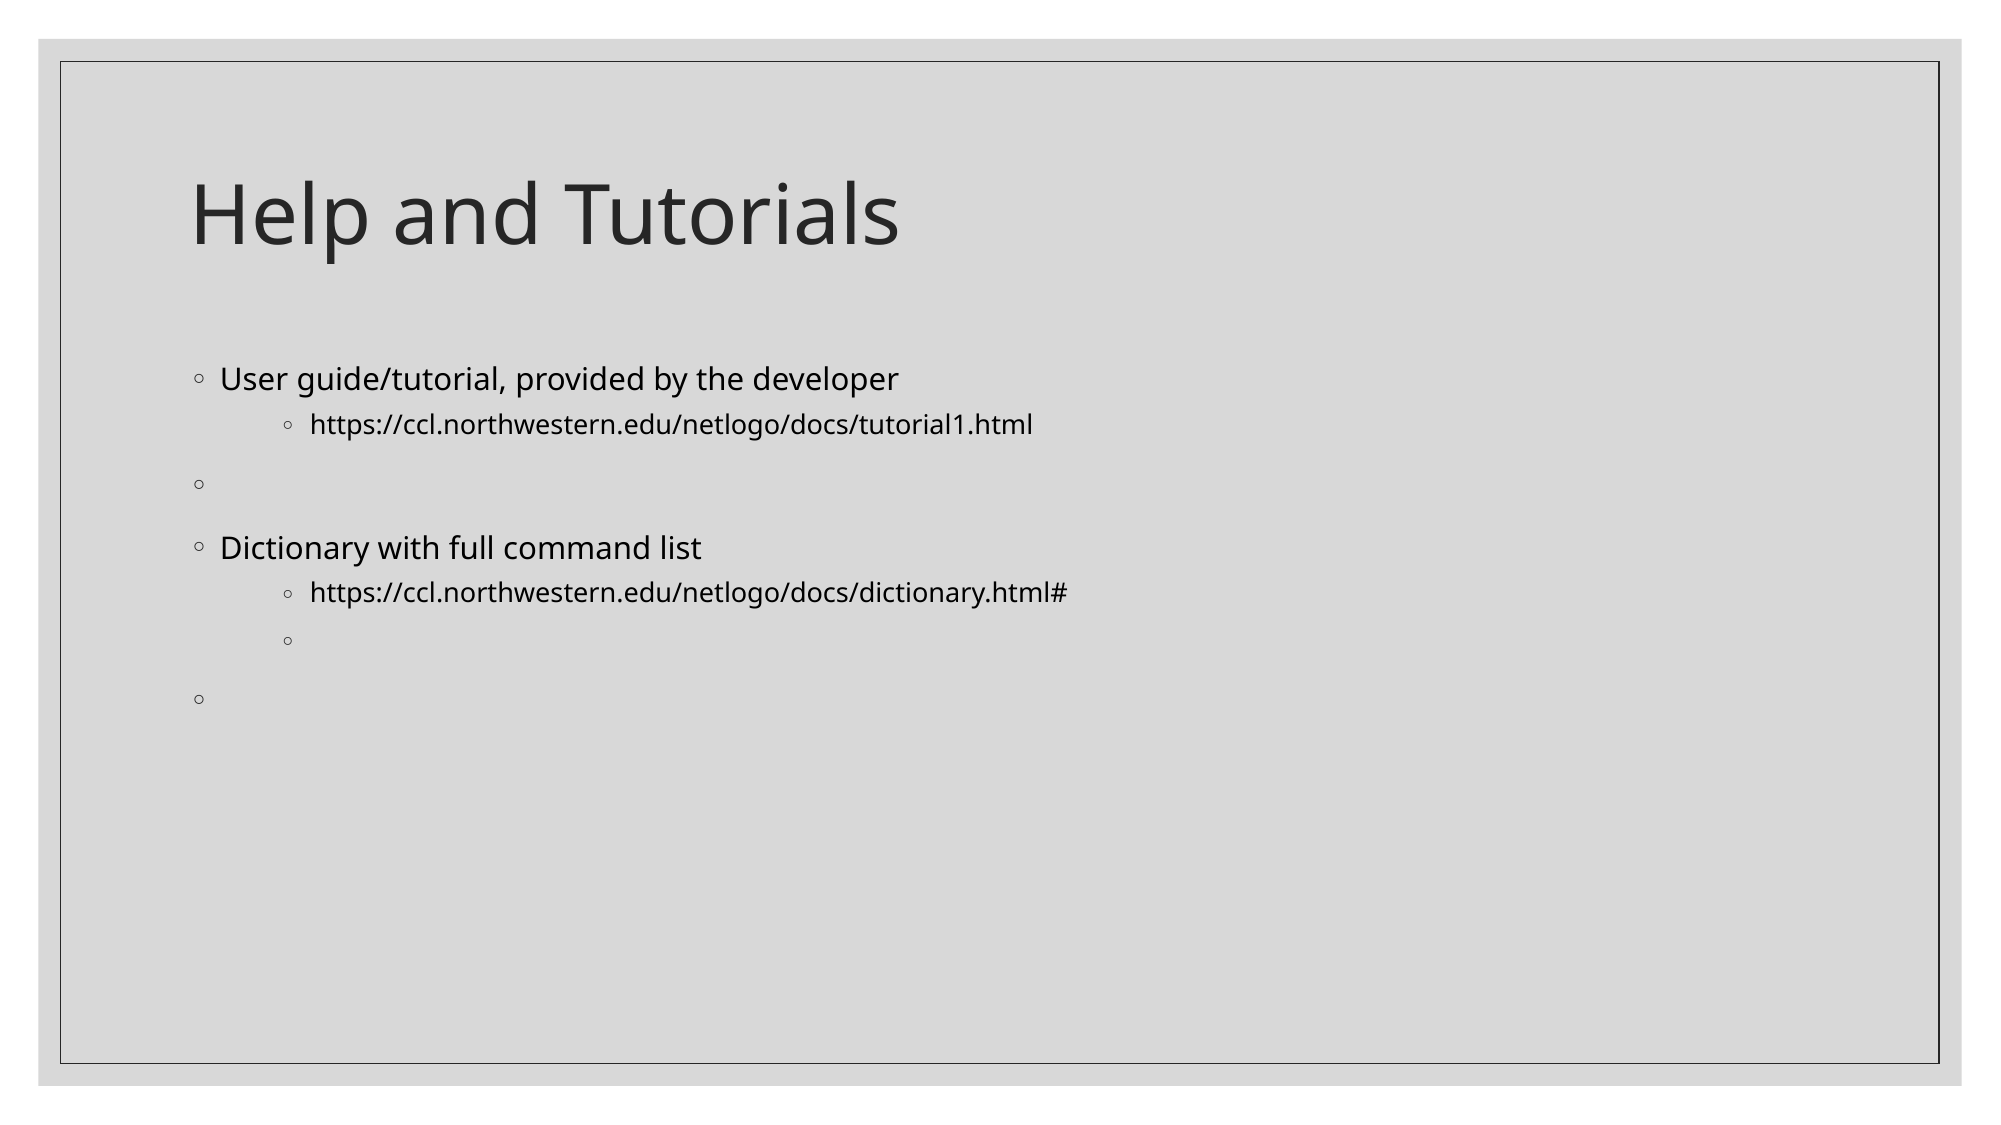

# Help and Tutorials
User guide/tutorial, provided by the developer
https://ccl.northwestern.edu/netlogo/docs/tutorial1.html
Dictionary with full command list
https://ccl.northwestern.edu/netlogo/docs/dictionary.html#